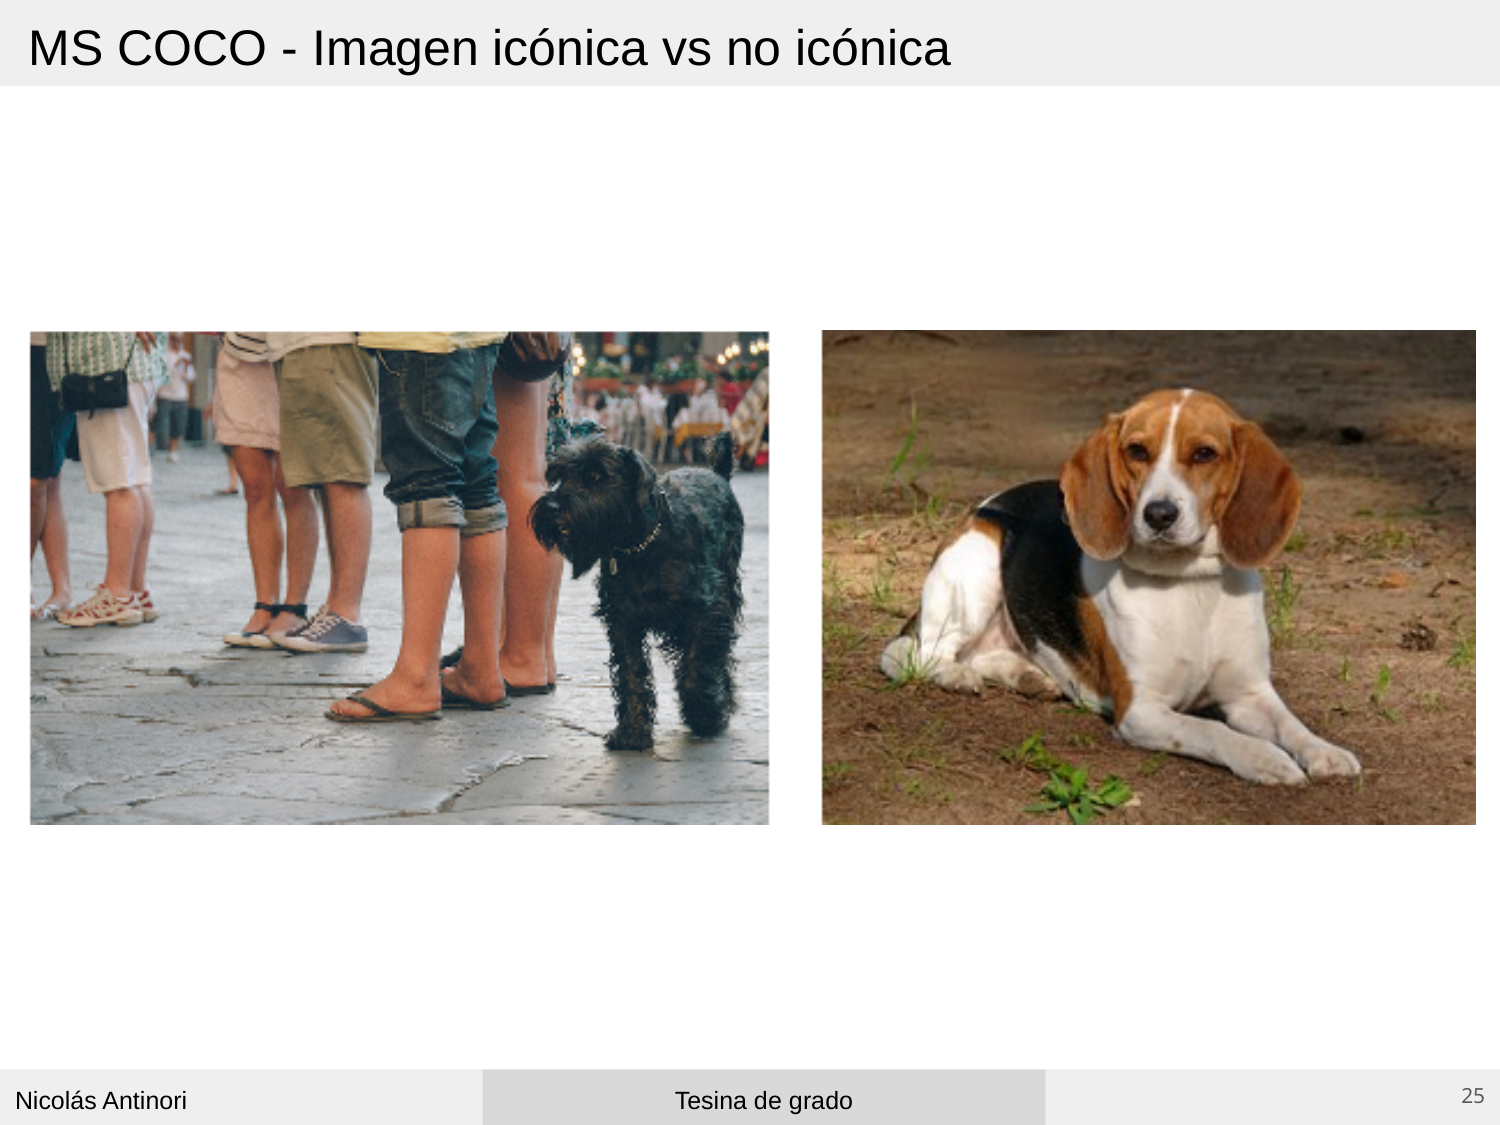

MS COCO - Imagen icónica vs no icónica
Nicolás Antinori
Tesina de grado